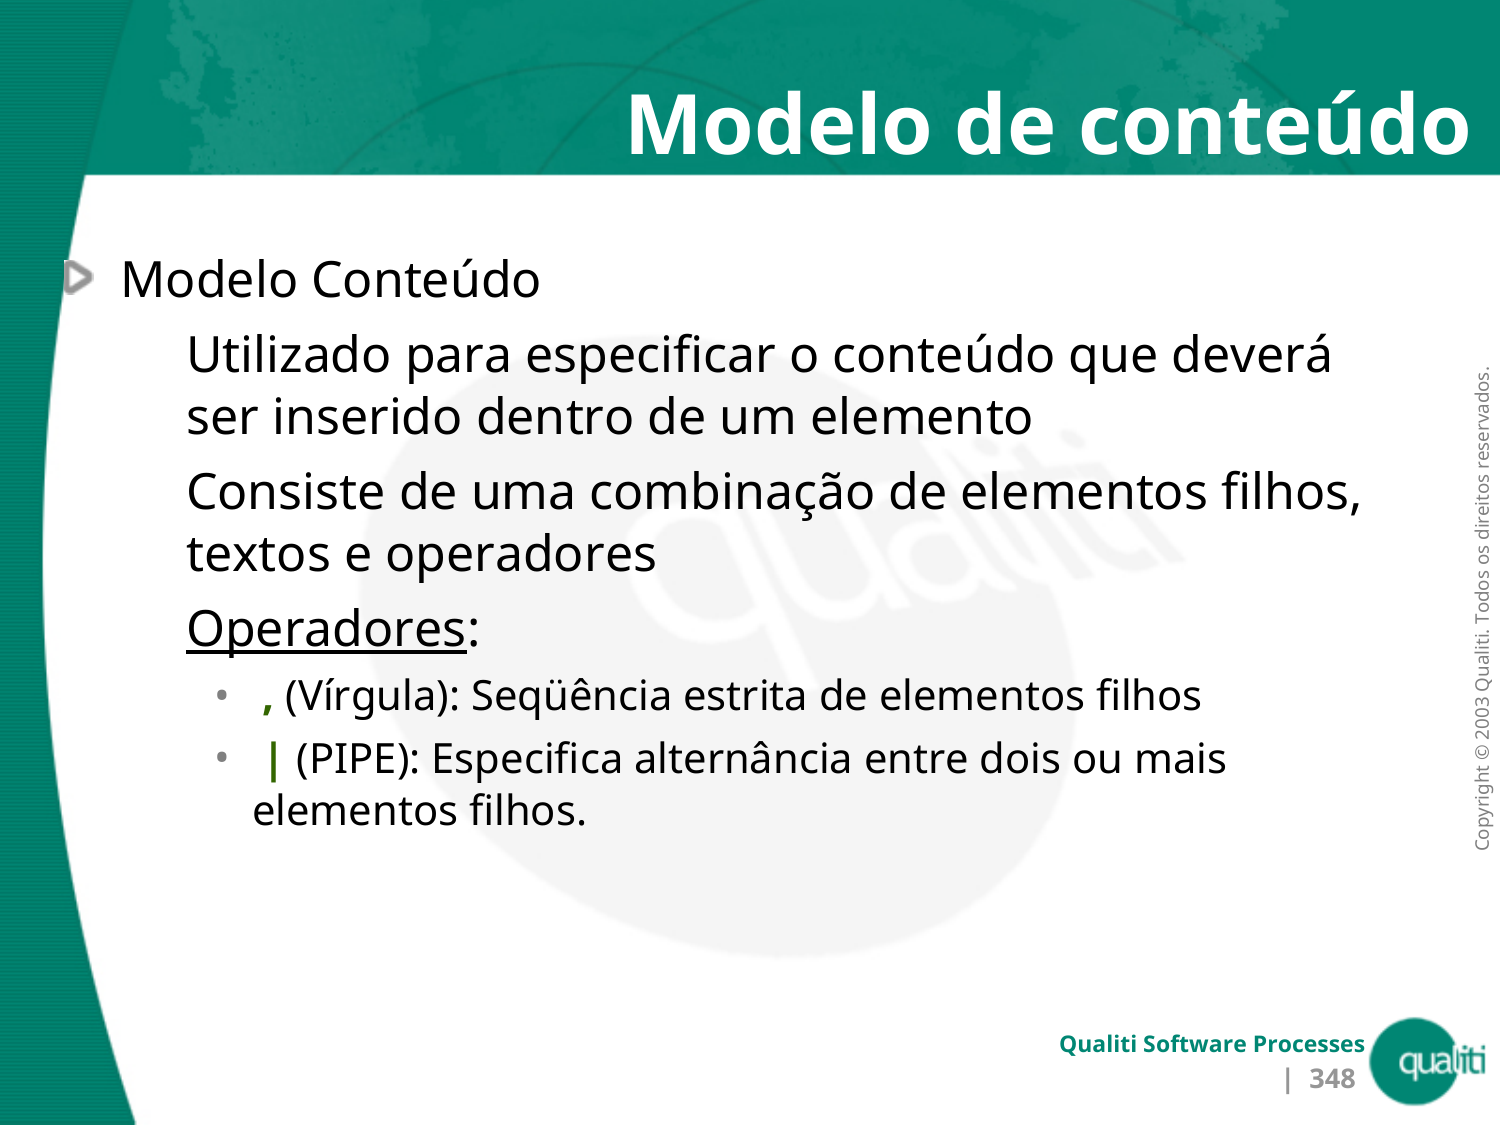

# Modelo de conteúdo
Modelo Conteúdo
Utilizado para especificar o conteúdo que deverá ser inserido dentro de um elemento
Consiste de uma combinação de elementos filhos, textos e operadores
Operadores:
 , (Vírgula): Seqüência estrita de elementos filhos
 | (PIPE): Especifica alternância entre dois ou mais elementos filhos.